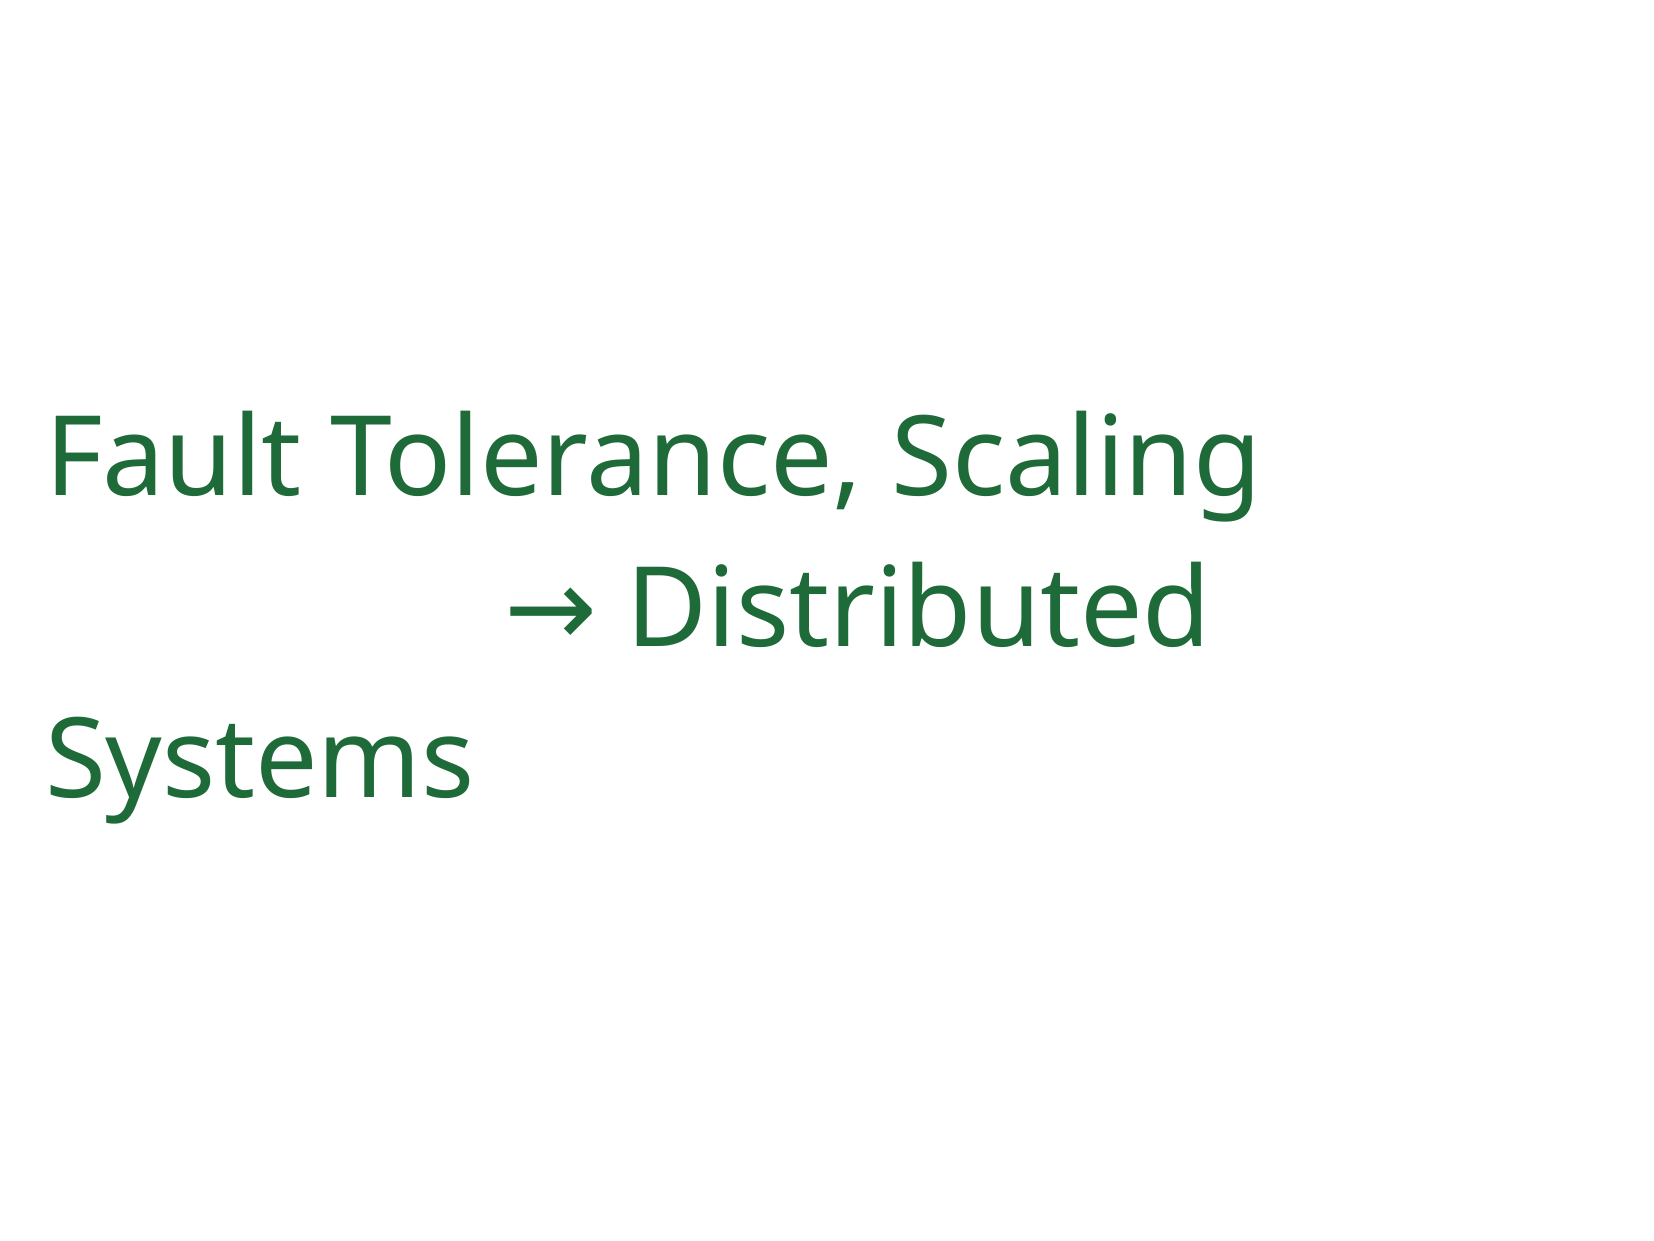

# Fault Tolerance, Scaling → Distributed Systems